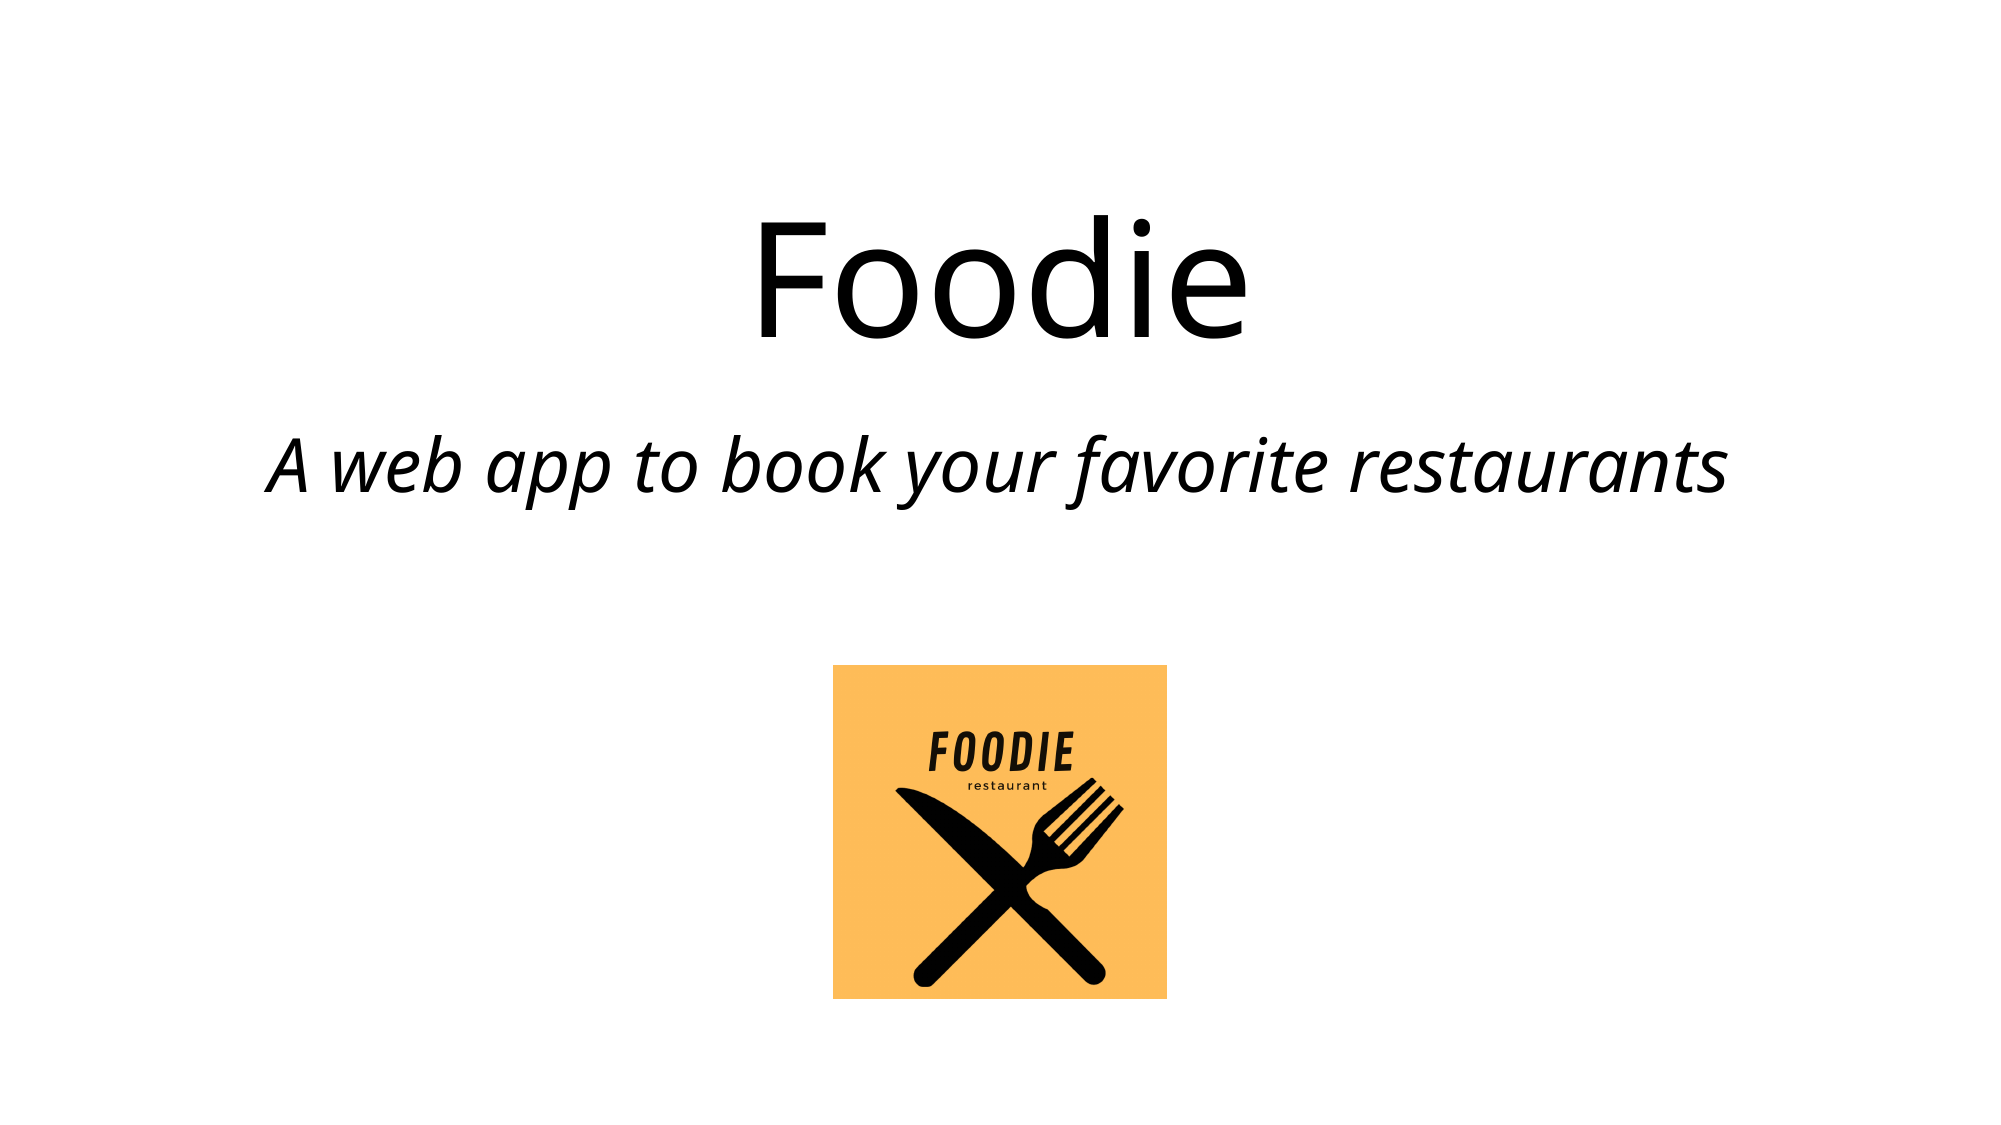

# Foodie
A web app to book your favorite restaurants